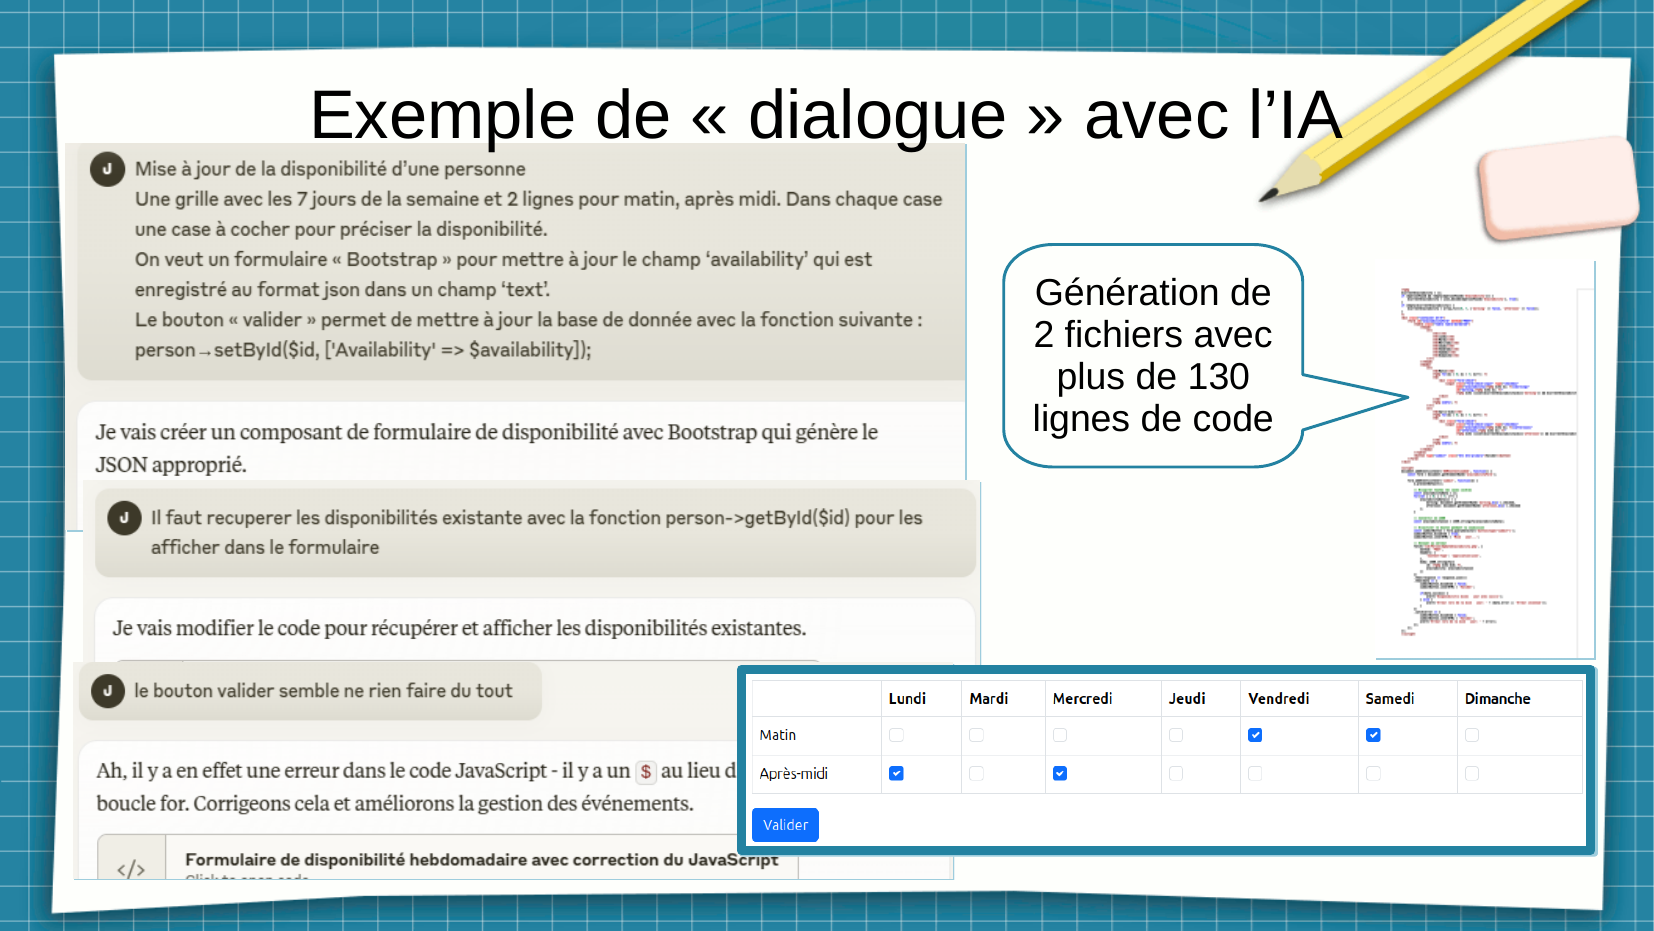

# Exemple de « dialogue » avec l’IA
Génération de 2 fichiers avec plus de 130 lignes de code